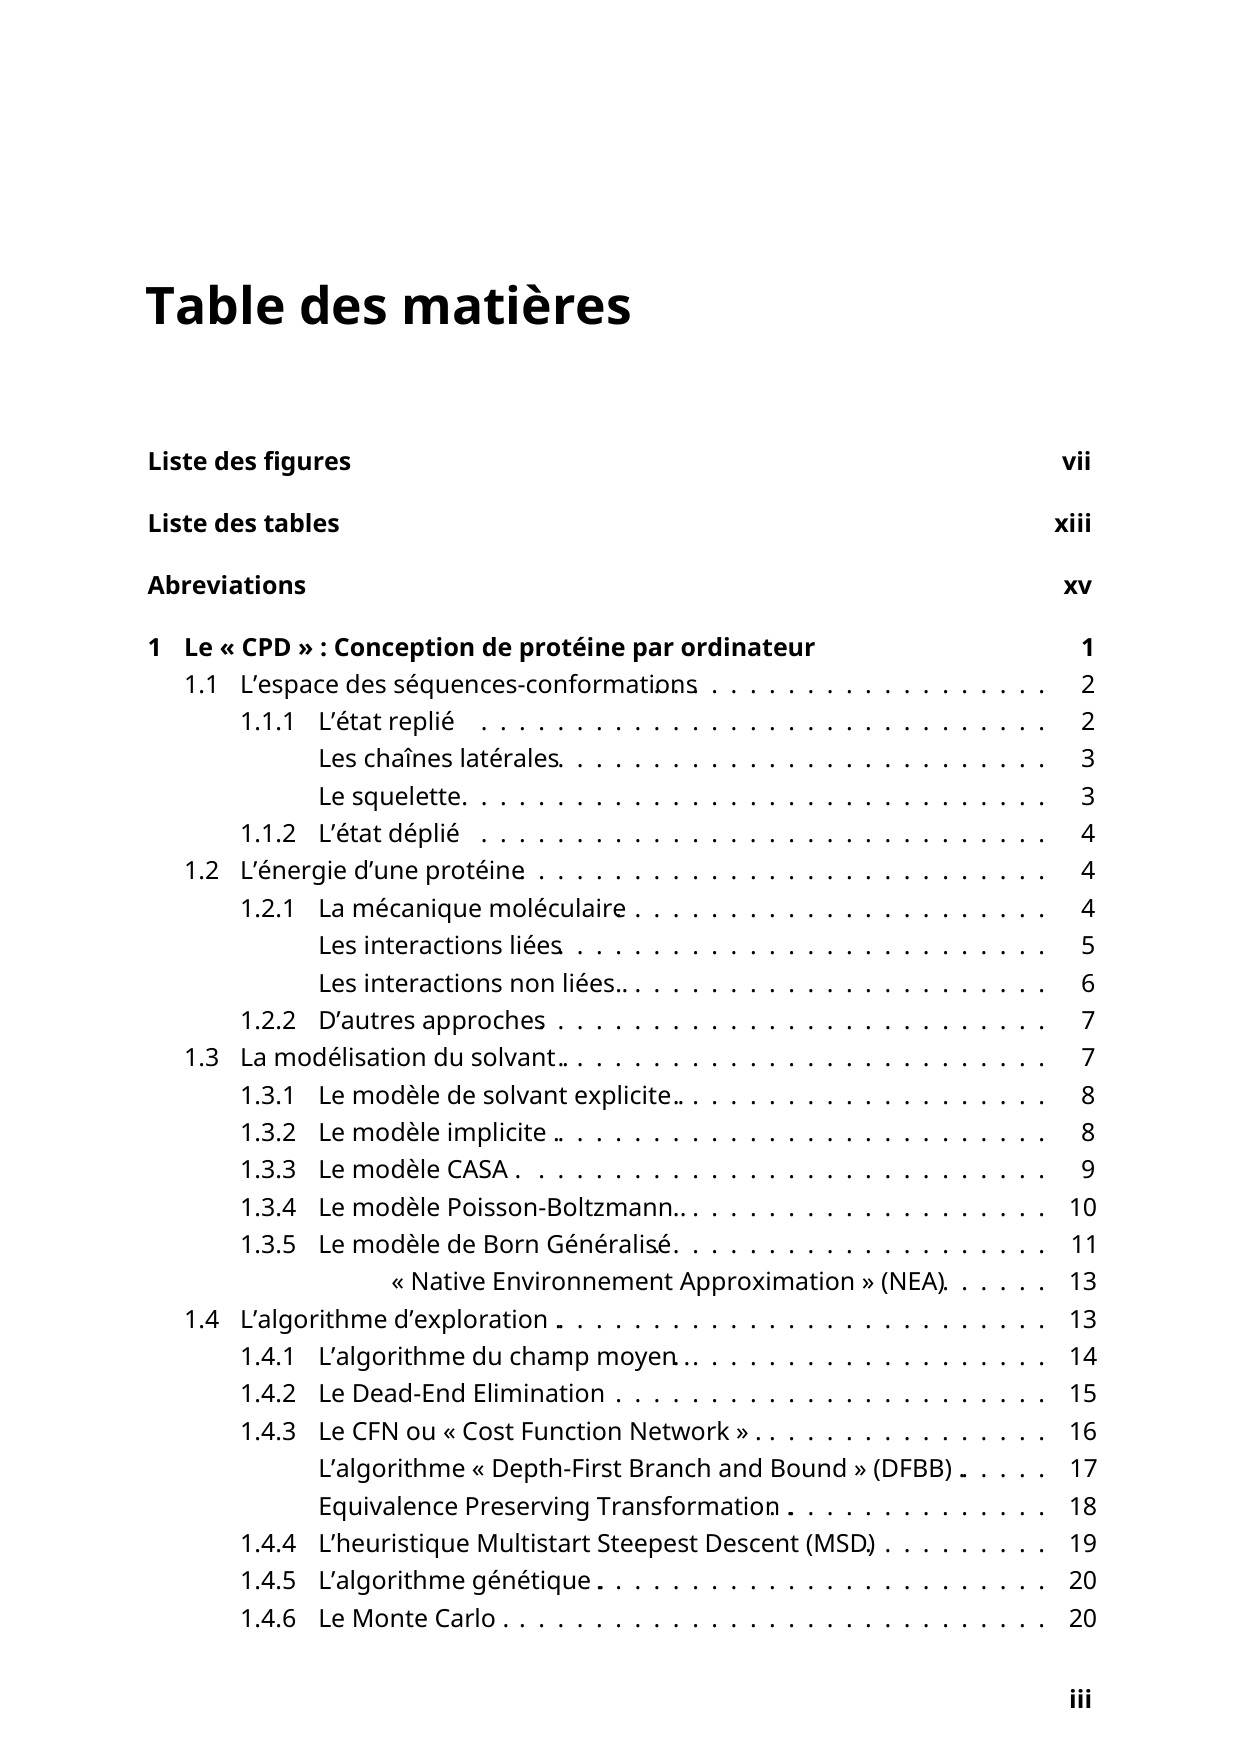

Table des matières
Liste des figures
vii
Liste des tables
xiii
Abreviations
xv
1
Le « CPD » : Conception de protéine par ordinateur
1
1.1
L’espace des séquences-conformations
.
.
.
.
.
.
.
.
.
.
.
.
.
.
.
.
.
.
.
.
.
2
1.1.1
L’état replié
.
.
.
.
.
.
.
.
.
.
.
.
.
.
.
.
.
.
.
.
.
.
.
.
.
.
.
.
.
.
2
Les chaînes latérales
.
.
.
.
.
.
.
.
.
.
.
.
.
.
.
.
.
.
.
.
.
.
.
.
.
.
3
Le squelette
.
.
.
.
.
.
.
.
.
.
.
.
.
.
.
.
.
.
.
.
.
.
.
.
.
.
.
.
.
.
.
3
1.1.2
L’état déplié
.
.
.
.
.
.
.
.
.
.
.
.
.
.
.
.
.
.
.
.
.
.
.
.
.
.
.
.
.
.
4
1.2
L’énergie d’une protéine
.
.
.
.
.
.
.
.
.
.
.
.
.
.
.
.
.
.
.
.
.
.
.
.
.
.
.
.
4
1.2.1
La mécanique moléculaire
.
.
.
.
.
.
.
.
.
.
.
.
.
.
.
.
.
.
.
.
.
.
.
4
Les interactions liées
.
.
.
.
.
.
.
.
.
.
.
.
.
.
.
.
.
.
.
.
.
.
.
.
.
.
5
Les interactions non liées .
.
.
.
.
.
.
.
.
.
.
.
.
.
.
.
.
.
.
.
.
.
.
.
6
1.2.2
D’autres approches
.
.
.
.
.
.
.
.
.
.
.
.
.
.
.
.
.
.
.
.
.
.
.
.
.
.
.
7
1.3
La modélisation du solvant .
.
.
.
.
.
.
.
.
.
.
.
.
.
.
.
.
.
.
.
.
.
.
.
.
.
.
7
1.3.1
Le modèle de solvant explicite .
.
.
.
.
.
.
.
.
.
.
.
.
.
.
.
.
.
.
.
.
8
1.3.2
Le modèle implicite .
.
.
.
.
.
.
.
.
.
.
.
.
.
.
.
.
.
.
.
.
.
.
.
.
.
.
8
1.3.3
Le modèle CASA .
.
.
.
.
.
.
.
.
.
.
.
.
.
.
.
.
.
.
.
.
.
.
.
.
.
.
.
9
1.3.4
Le modèle Poisson-Boltzmann .
.
.
.
.
.
.
.
.
.
.
.
.
.
.
.
.
.
.
.
.
10
1.3.5
Le modèle de Born Généralisé
.
.
.
.
.
.
.
.
.
.
.
.
.
.
.
.
.
.
.
.
.
11
« Native Environnement Approximation » (NEA)
.
.
.
.
.
.
13
1.4
L’algorithme d’exploration .
.
.
.
.
.
.
.
.
.
.
.
.
.
.
.
.
.
.
.
.
.
.
.
.
.
.
13
1.4.1
L’algorithme du champ moyen .
.
.
.
.
.
.
.
.
.
.
.
.
.
.
.
.
.
.
.
.
14
1.4.2
Le Dead-End Elimination
.
.
.
.
.
.
.
.
.
.
.
.
.
.
.
.
.
.
.
.
.
.
.
15
1.4.3
Le CFN ou « Cost Function Network » .
.
.
.
.
.
.
.
.
.
.
.
.
.
.
.
16
L’algorithme « Depth-First Branch and Bound » (DFBB) .
.
.
.
.
.
17
Equivalence Preserving Transformation .
.
.
.
.
.
.
.
.
.
.
.
.
.
.
.
18
1.4.4
L’heuristique Multistart Steepest Descent (MSD)
.
.
.
.
.
.
.
.
.
.
19
1.4.5
L’algorithme génétique .
.
.
.
.
.
.
.
.
.
.
.
.
.
.
.
.
.
.
.
.
.
.
.
.
20
1.4.6
Le Monte Carlo .
.
.
.
.
.
.
.
.
.
.
.
.
.
.
.
.
.
.
.
.
.
.
.
.
.
.
.
.
20
iii